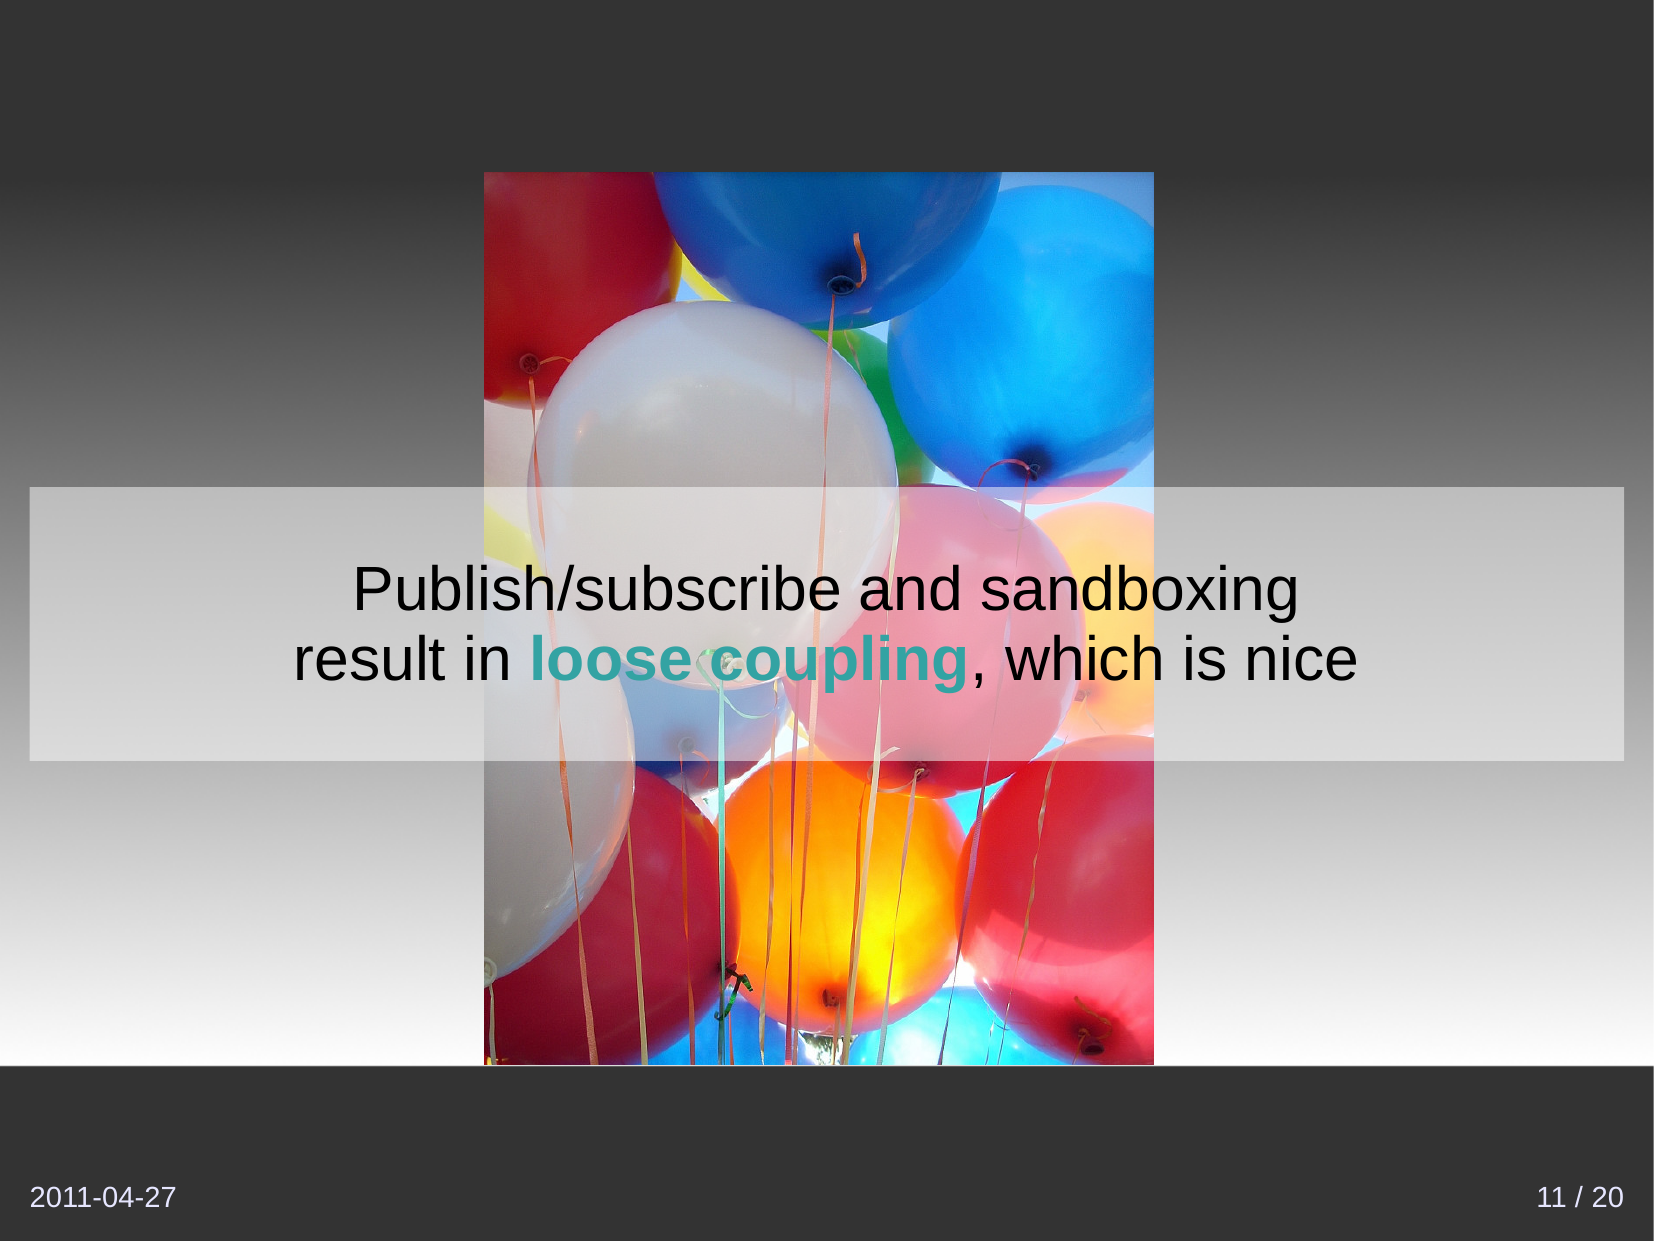

# Publish/subscribe and sandboxing result in loose coupling, which is nice
2011-04-27
11